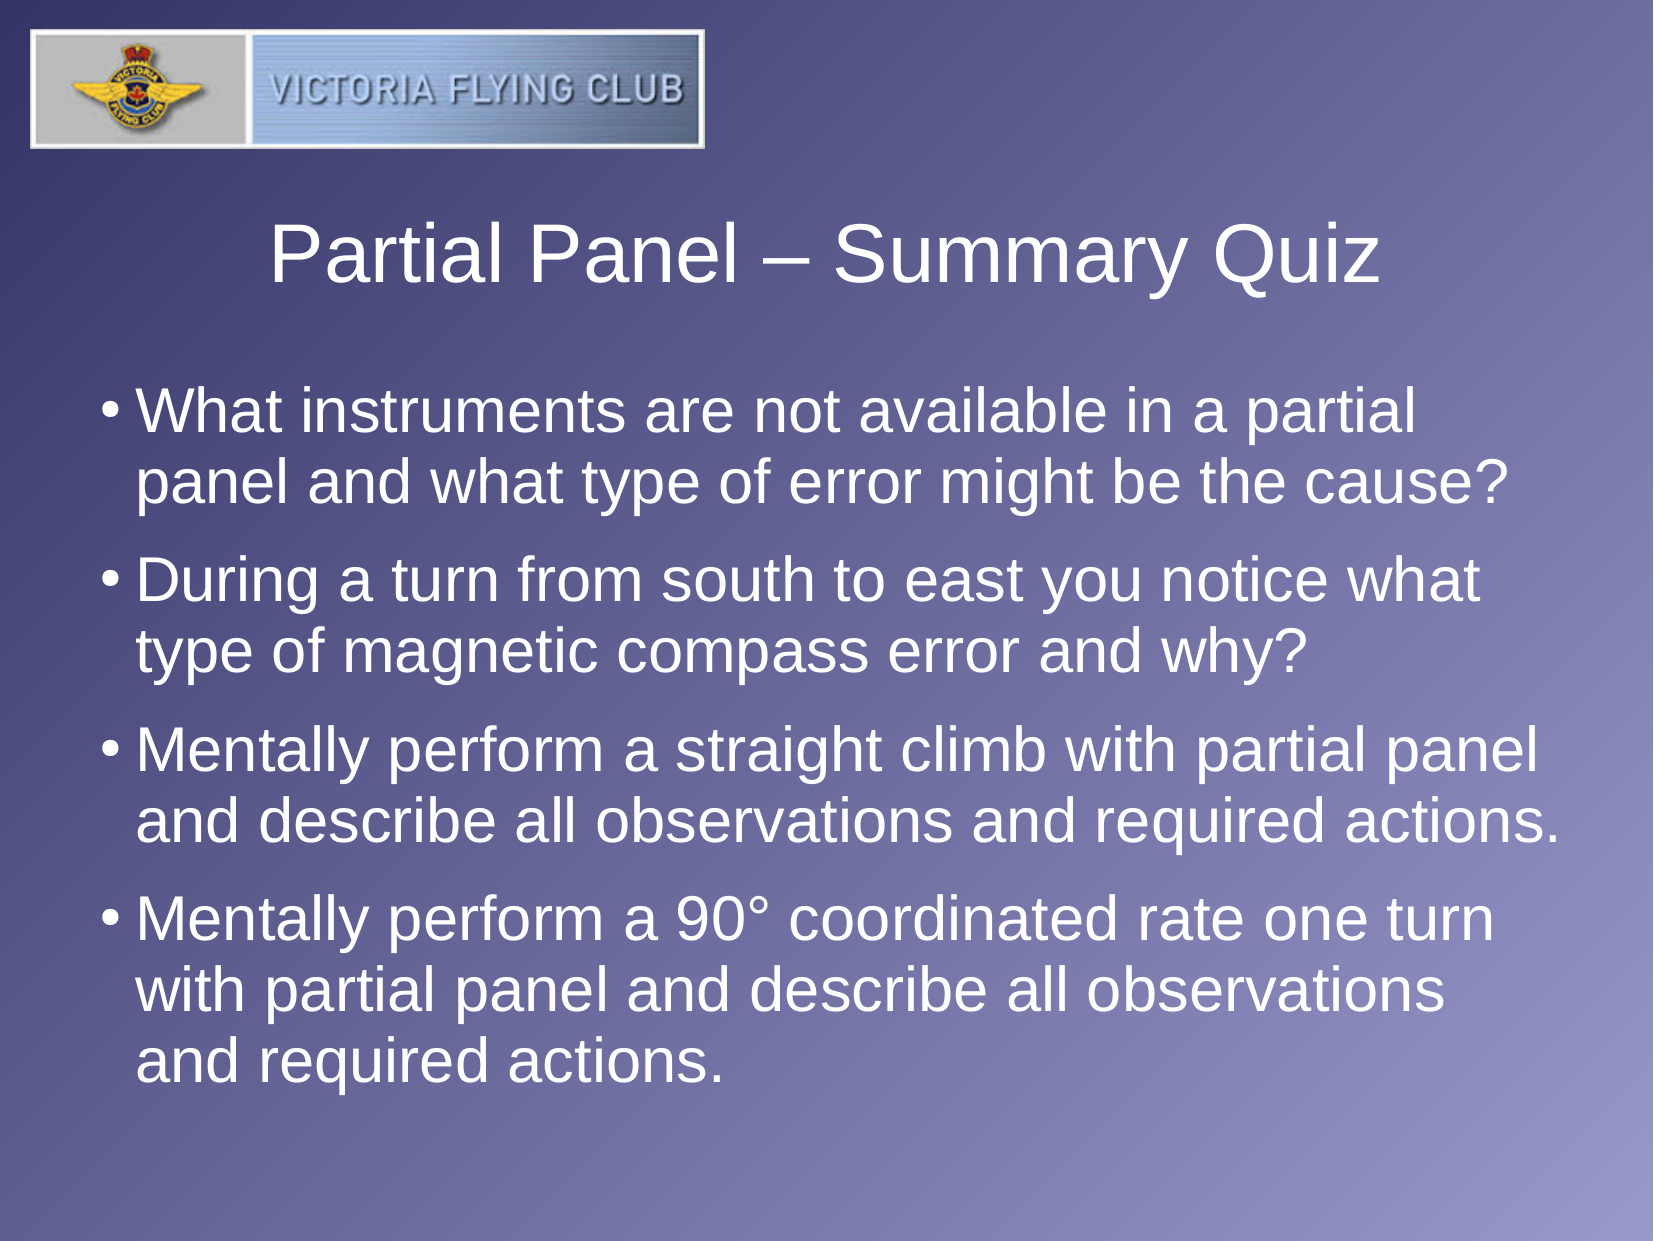

# Partial Panel – Summary Quiz
What instruments are not available in a partial panel and what type of error might be the cause?
During a turn from south to east you notice what type of magnetic compass error and why?
Mentally perform a straight climb with partial panel and describe all observations and required actions.
Mentally perform a 90° coordinated rate one turn with partial panel and describe all observations and required actions.